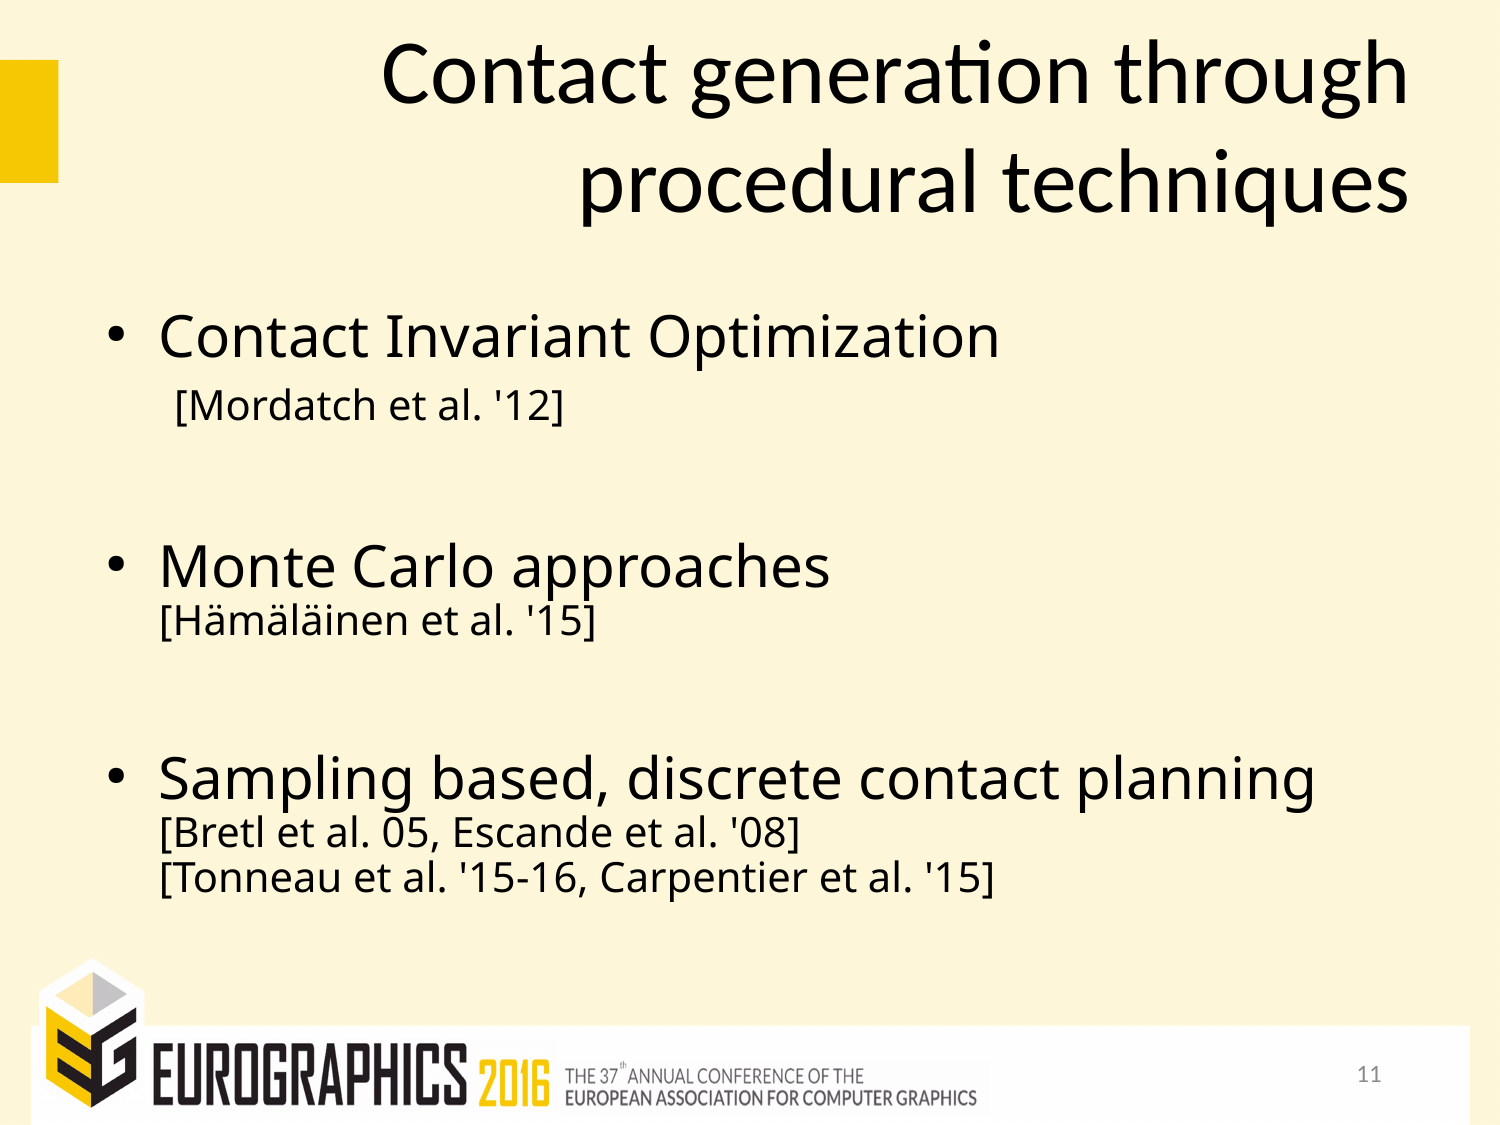

# Contact generation through procedural techniques
Contact Invariant Optimization
 [Mordatch et al. '12]
Monte Carlo approaches
[Hämäläinen et al. '15]
Sampling based, discrete contact planning [Bretl et al. 05, Escande et al. '08]
[Tonneau et al. '15-16, Carpentier et al. '15]